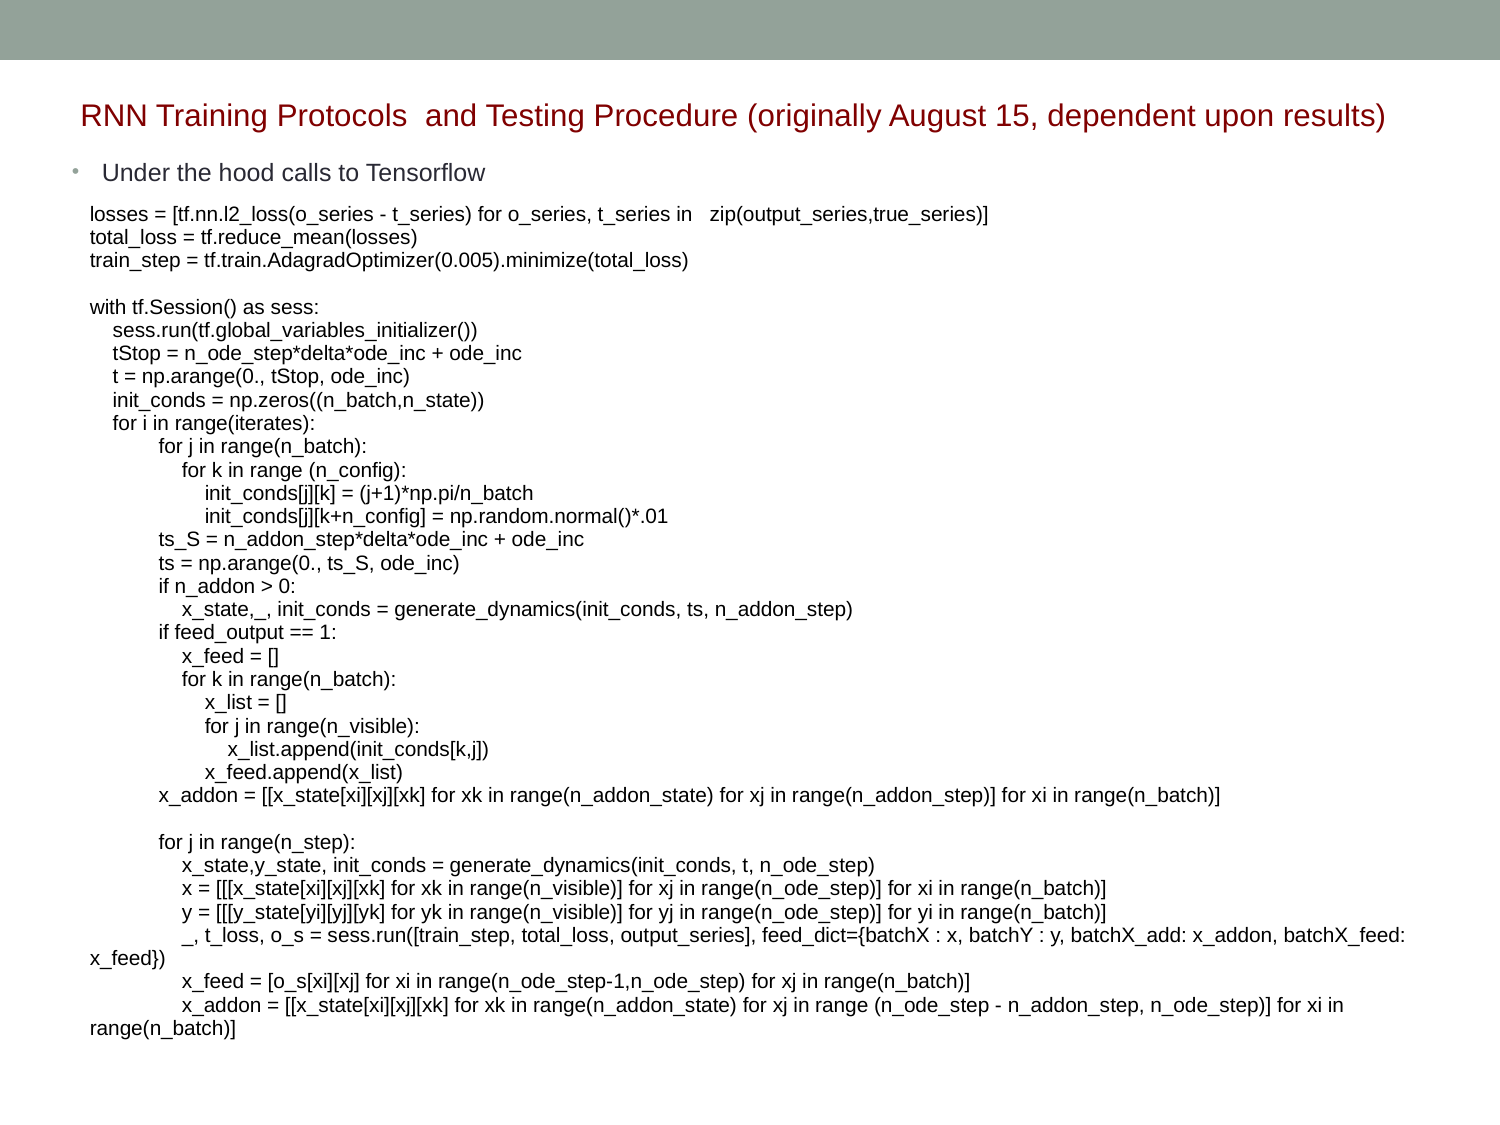

# RNN Training Protocols and Testing Procedure (originally August 15, dependent upon results)
Under the hood calls to Tensorflow
losses = [tf.nn.l2_loss(o_series - t_series) for o_series, t_series in zip(output_series,true_series)]
total_loss = tf.reduce_mean(losses)
train_step = tf.train.AdagradOptimizer(0.005).minimize(total_loss)
with tf.Session() as sess:
 sess.run(tf.global_variables_initializer())
 tStop = n_ode_step*delta*ode_inc + ode_inc
 t = np.arange(0., tStop, ode_inc)
 init_conds = np.zeros((n_batch,n_state))
 for i in range(iterates):
 for j in range(n_batch):
 for k in range (n_config):
 init_conds[j][k] = (j+1)*np.pi/n_batch
 init_conds[j][k+n_config] = np.random.normal()*.01
 ts_S = n_addon_step*delta*ode_inc + ode_inc
 ts = np.arange(0., ts_S, ode_inc)
 if n_addon > 0:
 x_state,_, init_conds = generate_dynamics(init_conds, ts, n_addon_step)
 if feed_output == 1:
 x_feed = []
 for k in range(n_batch):
 x_list = []
 for j in range(n_visible):
 x_list.append(init_conds[k,j])
 x_feed.append(x_list)
 x_addon = [[x_state[xi][xj][xk] for xk in range(n_addon_state) for xj in range(n_addon_step)] for xi in range(n_batch)]
 for j in range(n_step):
 x_state,y_state, init_conds = generate_dynamics(init_conds, t, n_ode_step)
 x = [[[x_state[xi][xj][xk] for xk in range(n_visible)] for xj in range(n_ode_step)] for xi in range(n_batch)]
 y = [[[y_state[yi][yj][yk] for yk in range(n_visible)] for yj in range(n_ode_step)] for yi in range(n_batch)]
 _, t_loss, o_s = sess.run([train_step, total_loss, output_series], feed_dict={batchX : x, batchY : y, batchX_add: x_addon, batchX_feed: x_feed})
 x_feed = [o_s[xi][xj] for xi in range(n_ode_step-1,n_ode_step) for xj in range(n_batch)]
 x_addon = [[x_state[xi][xj][xk] for xk in range(n_addon_state) for xj in range (n_ode_step - n_addon_step, n_ode_step)] for xi in range(n_batch)]